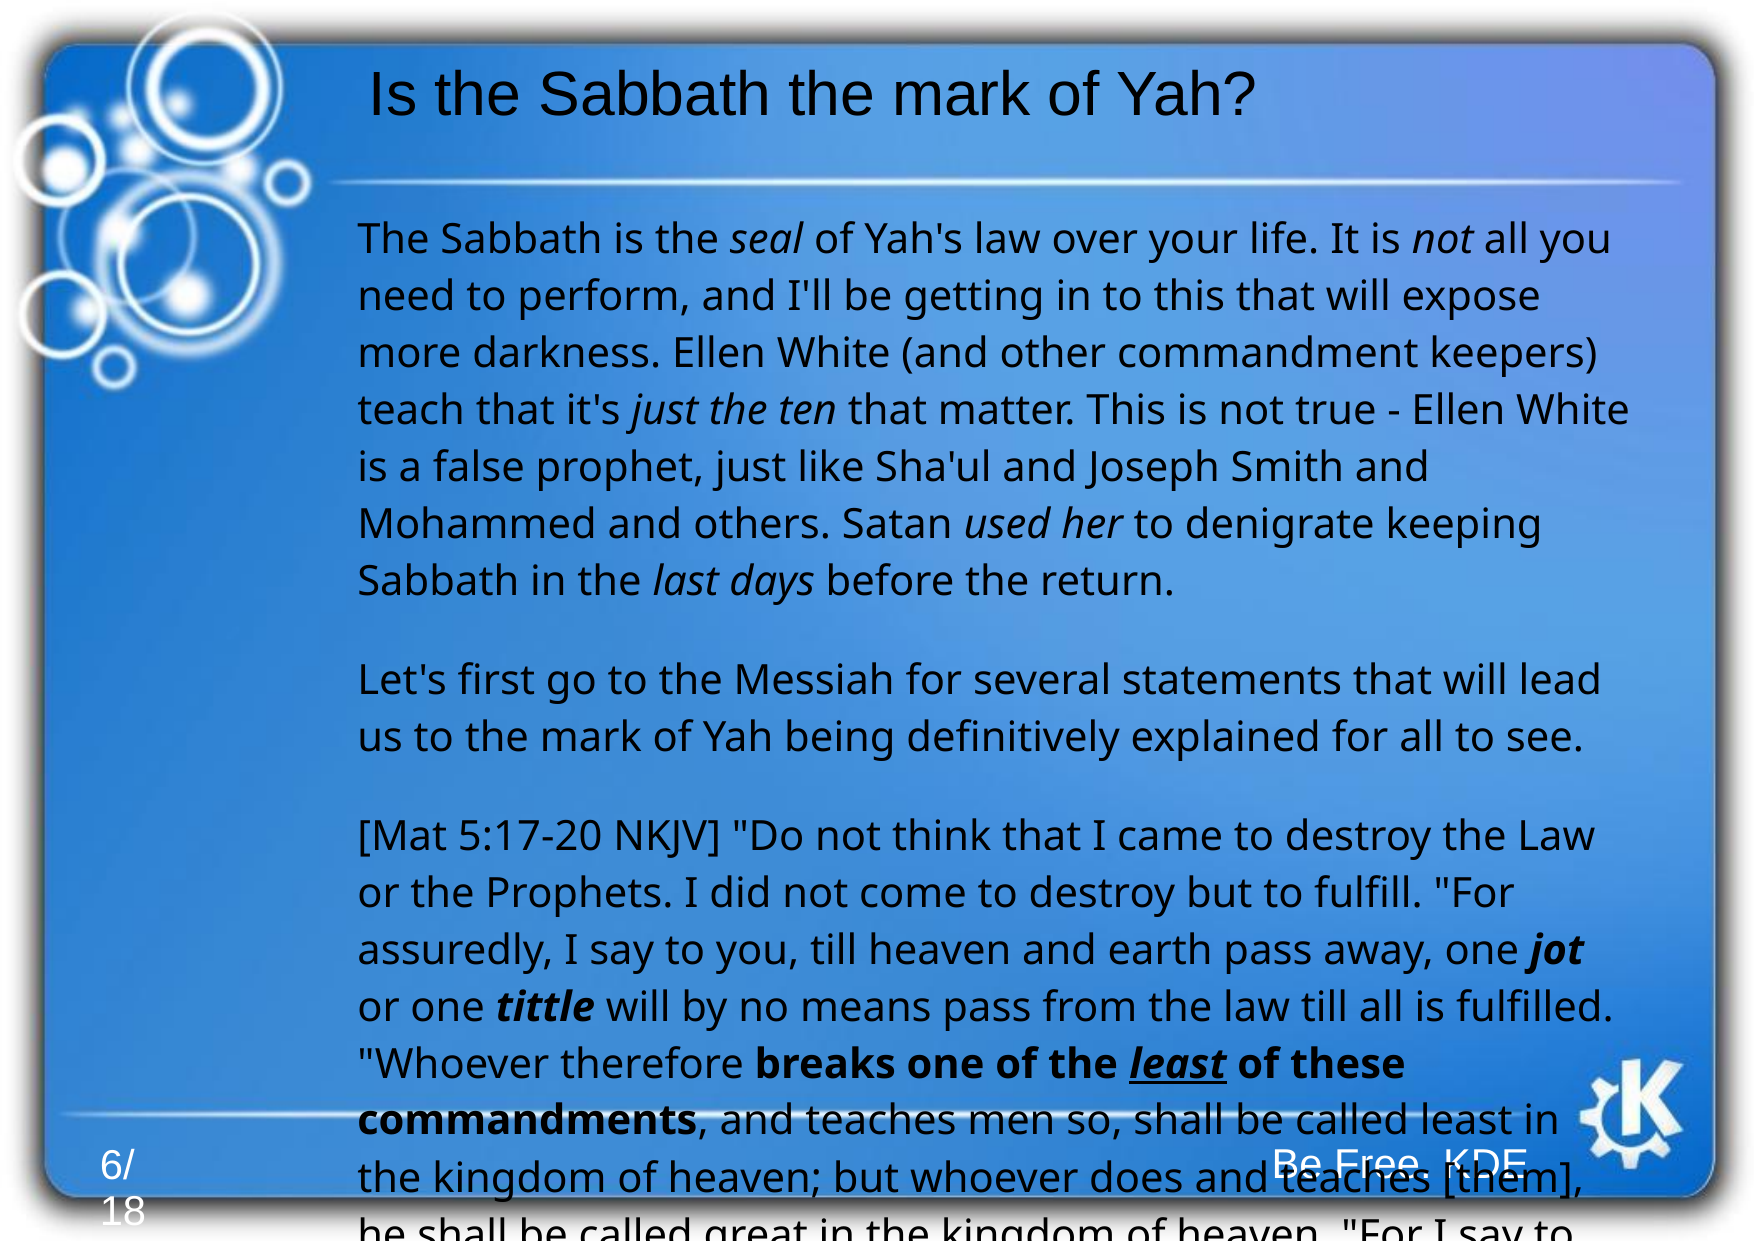

Is the Sabbath the mark of Yah?
The Sabbath is the seal of Yah's law over your life. It is not all you need to perform, and I'll be getting in to this that will expose more darkness. Ellen White (and other commandment keepers) teach that it's just the ten that matter. This is not true - Ellen White is a false prophet, just like Sha'ul and Joseph Smith and Mohammed and others. Satan used her to denigrate keeping Sabbath in the last days before the return.
Let's first go to the Messiah for several statements that will lead us to the mark of Yah being definitively explained for all to see.
[Mat 5:17-20 NKJV] "Do not think that I came to destroy the Law or the Prophets. I did not come to destroy but to fulfill. "For assuredly, I say to you, till heaven and earth pass away, one jot or one tittle will by no means pass from the law till all is fulfilled. "Whoever therefore breaks one of the least of these commandments, and teaches men so, shall be called least in the kingdom of heaven; but whoever does and teaches [them], he shall be called great in the kingdom of heaven. "For I say to you, that unless your righteousness exceeds [the righteousness] of the scribes and Pharisees, you will by no means enter the kingdom of heaven.